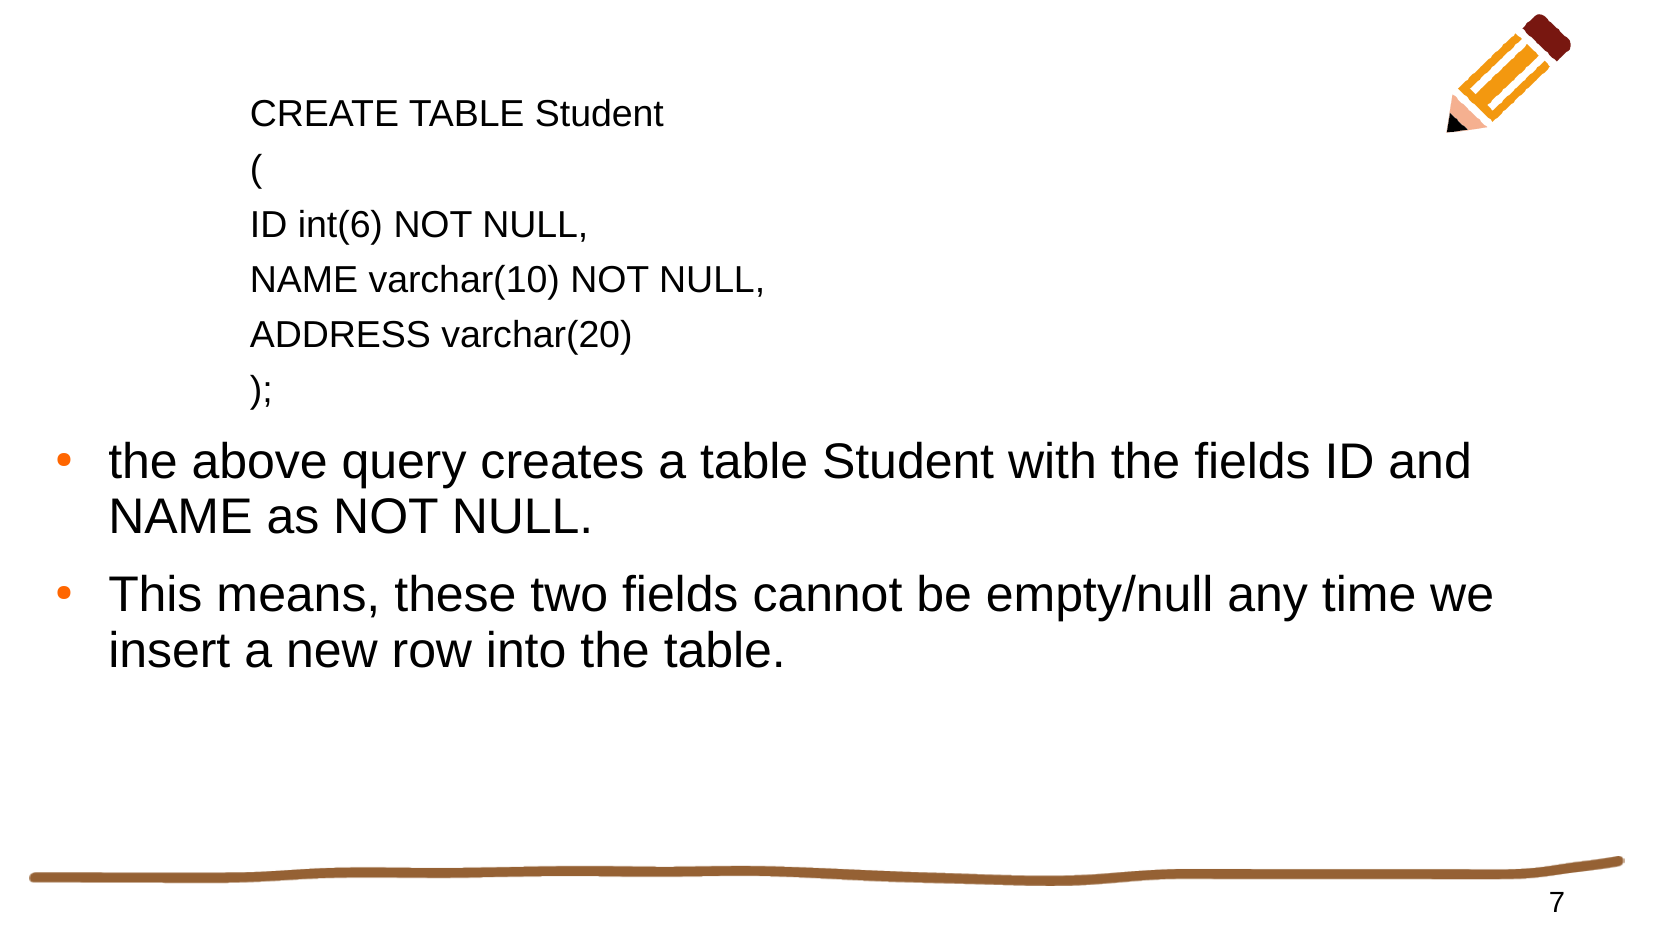

# CREATE TABLE Student
(
ID int(6) NOT NULL,
NAME varchar(10) NOT NULL,
ADDRESS varchar(20)
);
the above query creates a table Student with the fields ID and NAME as NOT NULL.
This means, these two fields cannot be empty/null any time we insert a new row into the table.
7